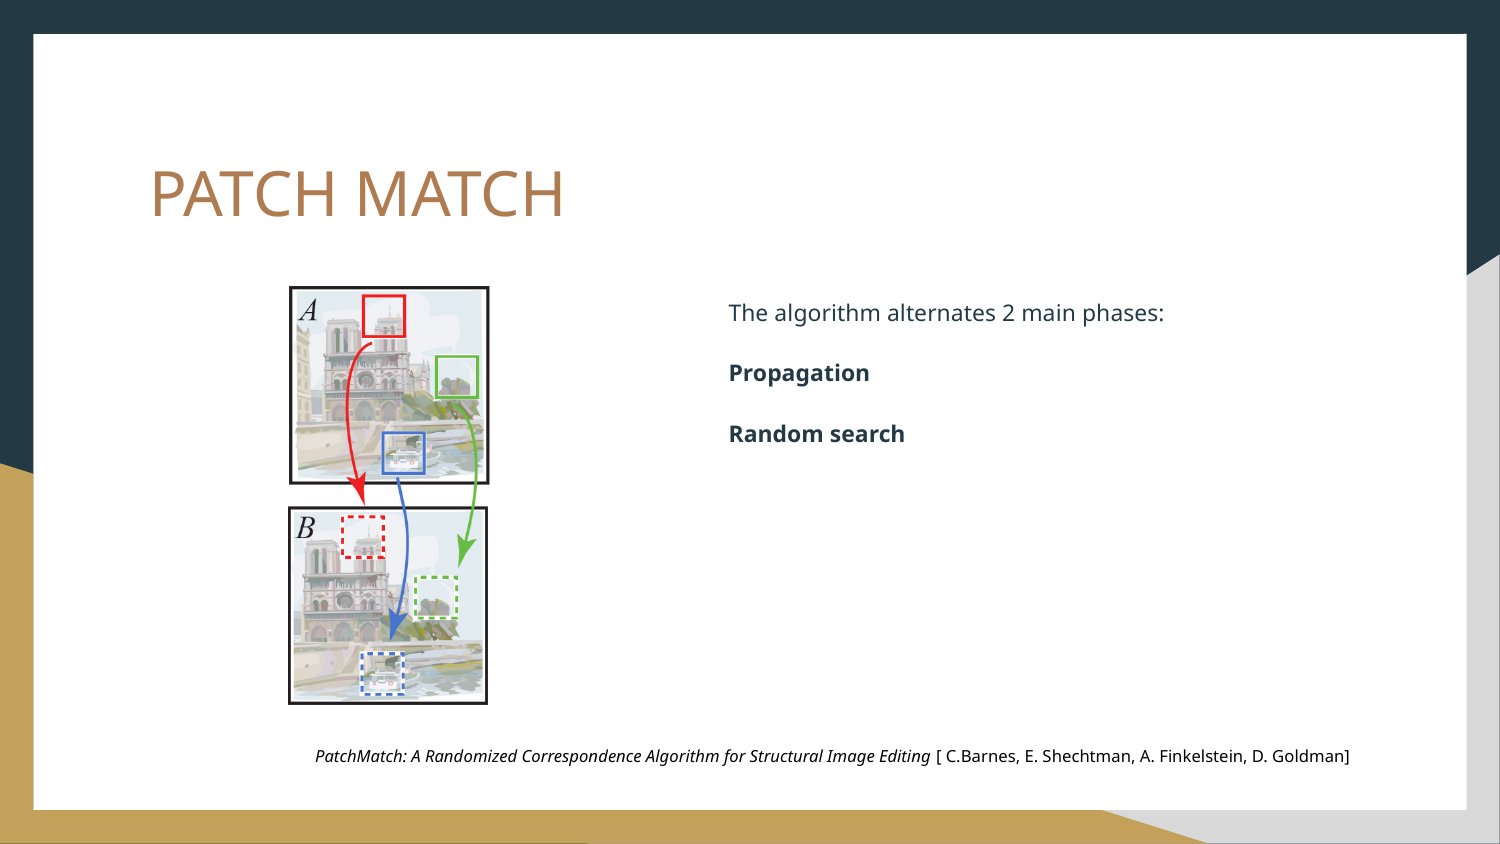

# PATCH MATCH
The algorithm alternates 2 main phases:
Propagation
Random search
PatchMatch: A Randomized Correspondence Algorithm for Structural Image Editing [ C.Barnes, E. Shechtman, A. Finkelstein, D. Goldman]